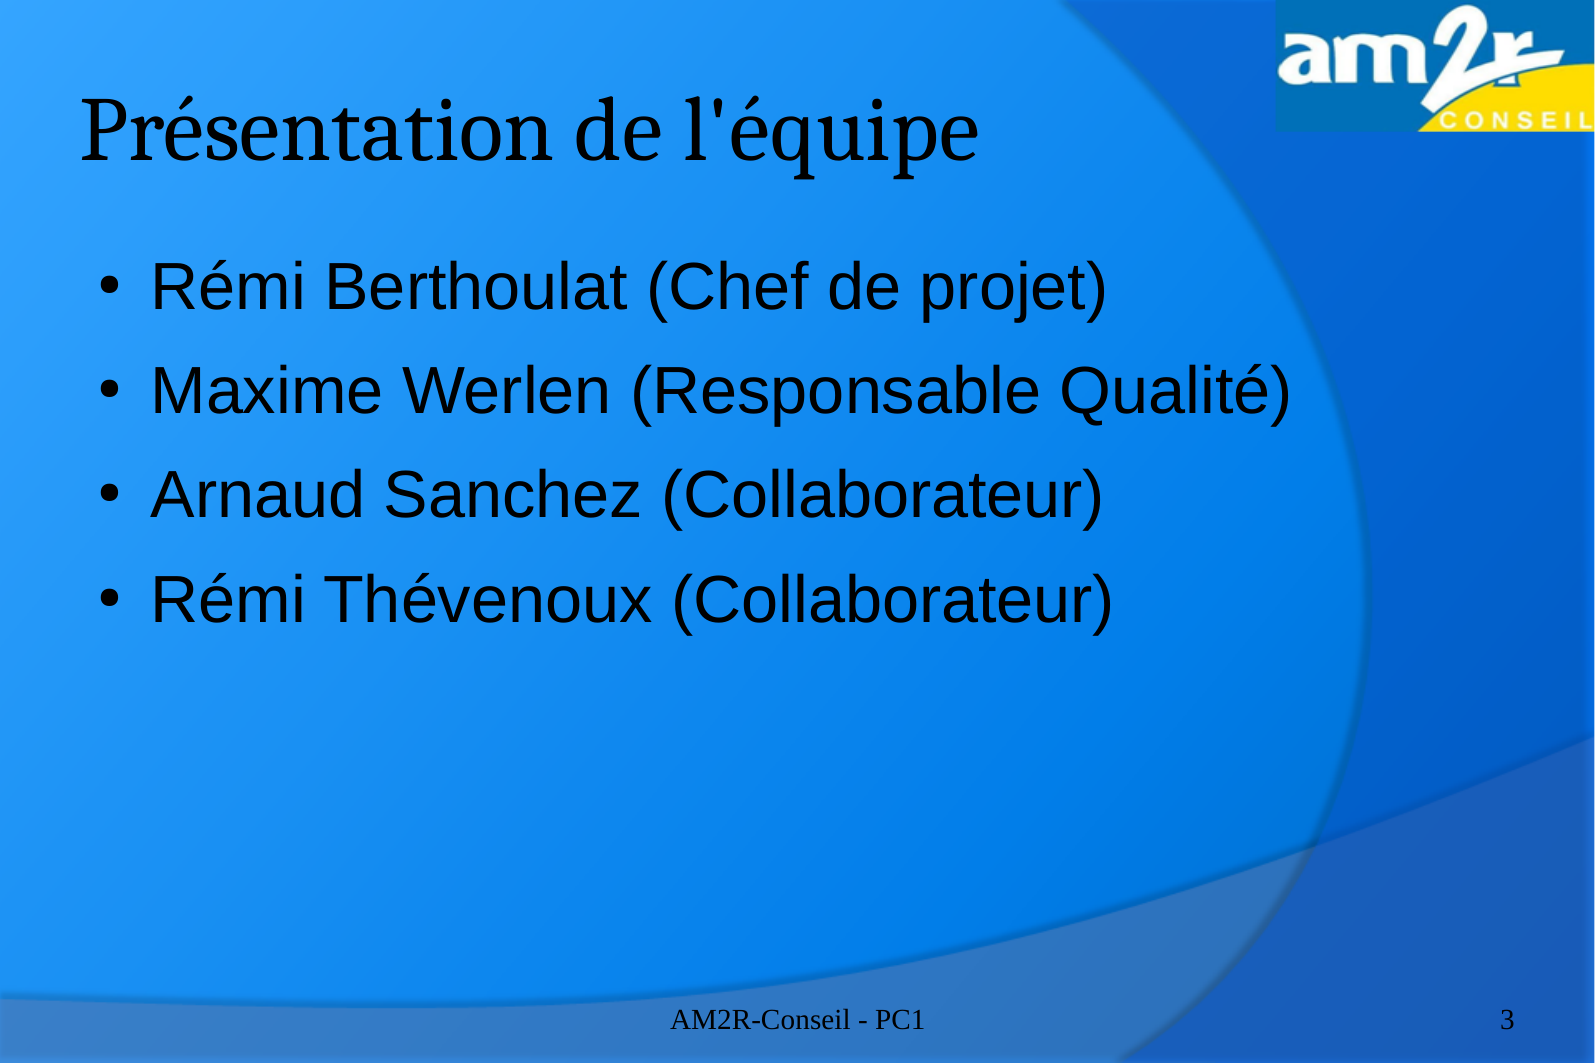

# Présentation de l'équipe
Rémi Berthoulat (Chef de projet)
Maxime Werlen (Responsable Qualité)
Arnaud Sanchez (Collaborateur)
Rémi Thévenoux (Collaborateur)
AM2R-Conseil - PC1
3